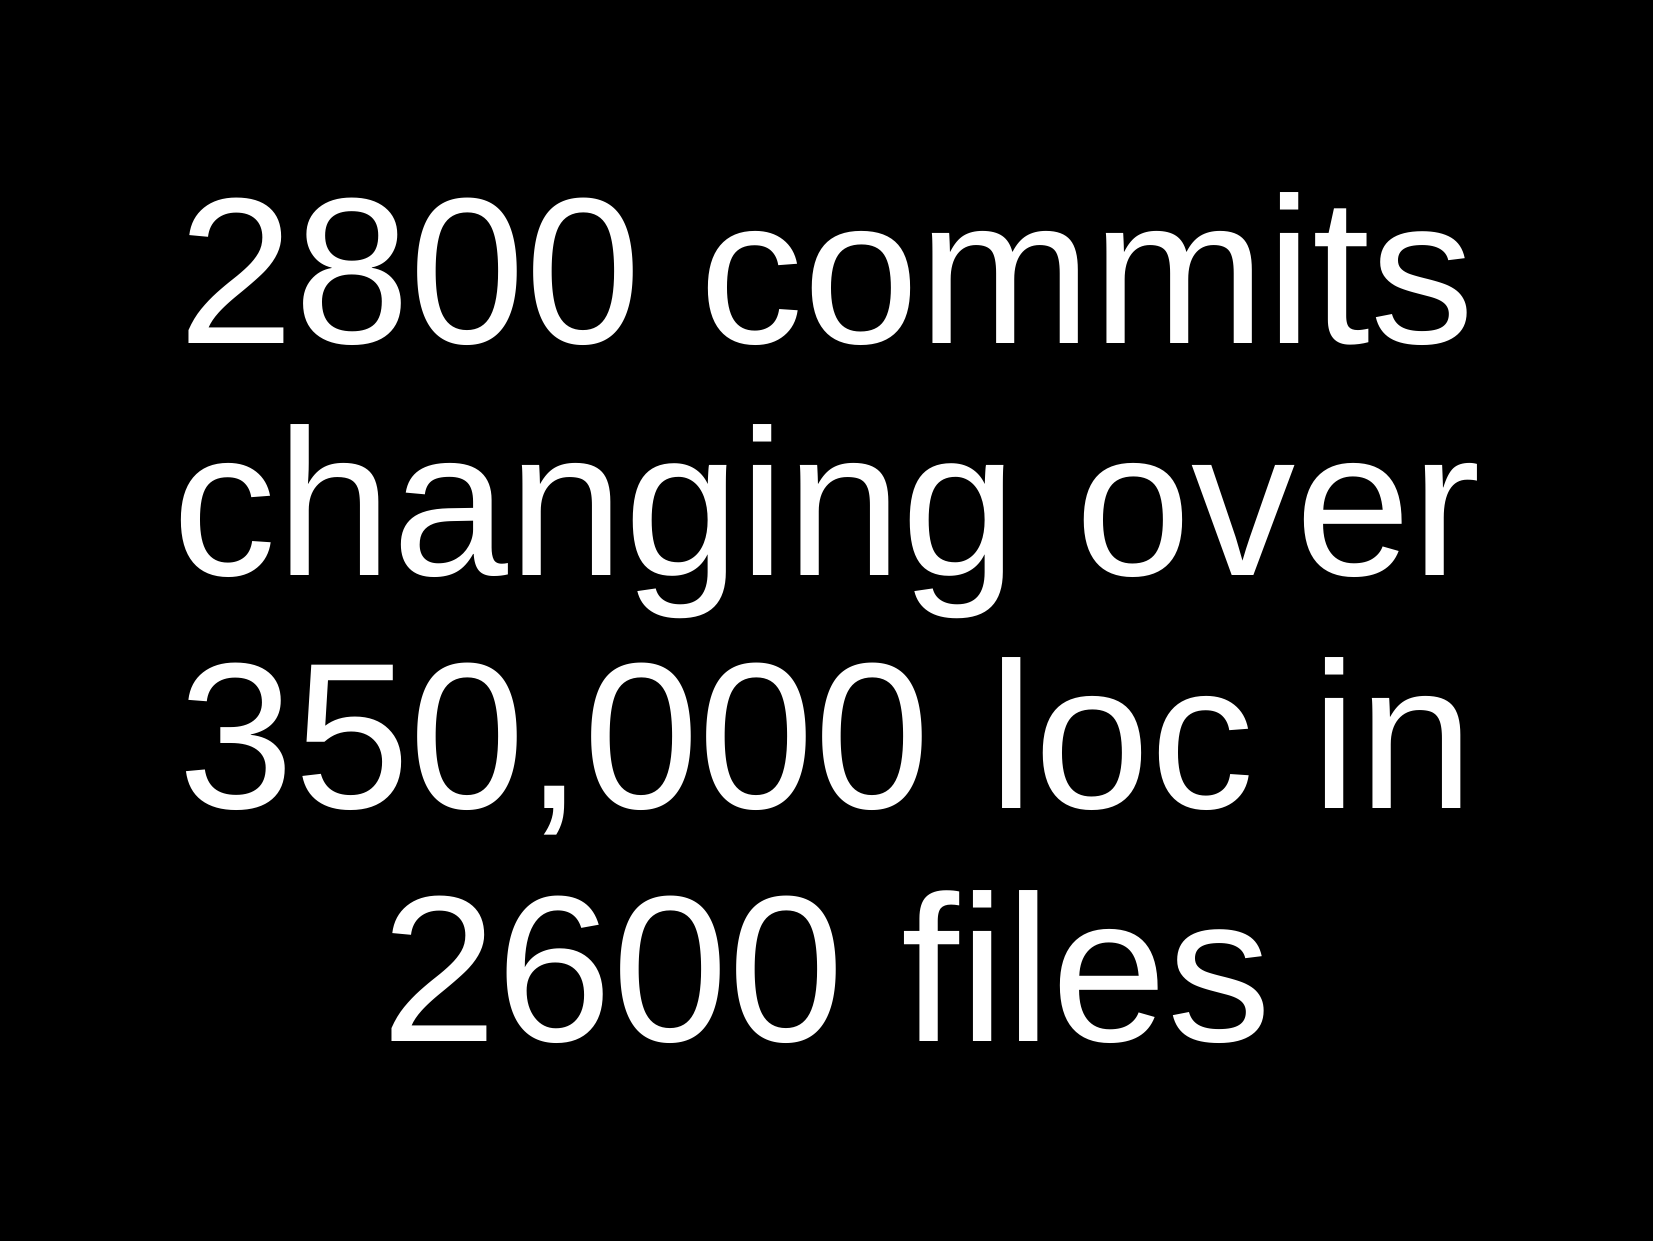

# 2800 commits changing over 350,000 loc in 2600 files